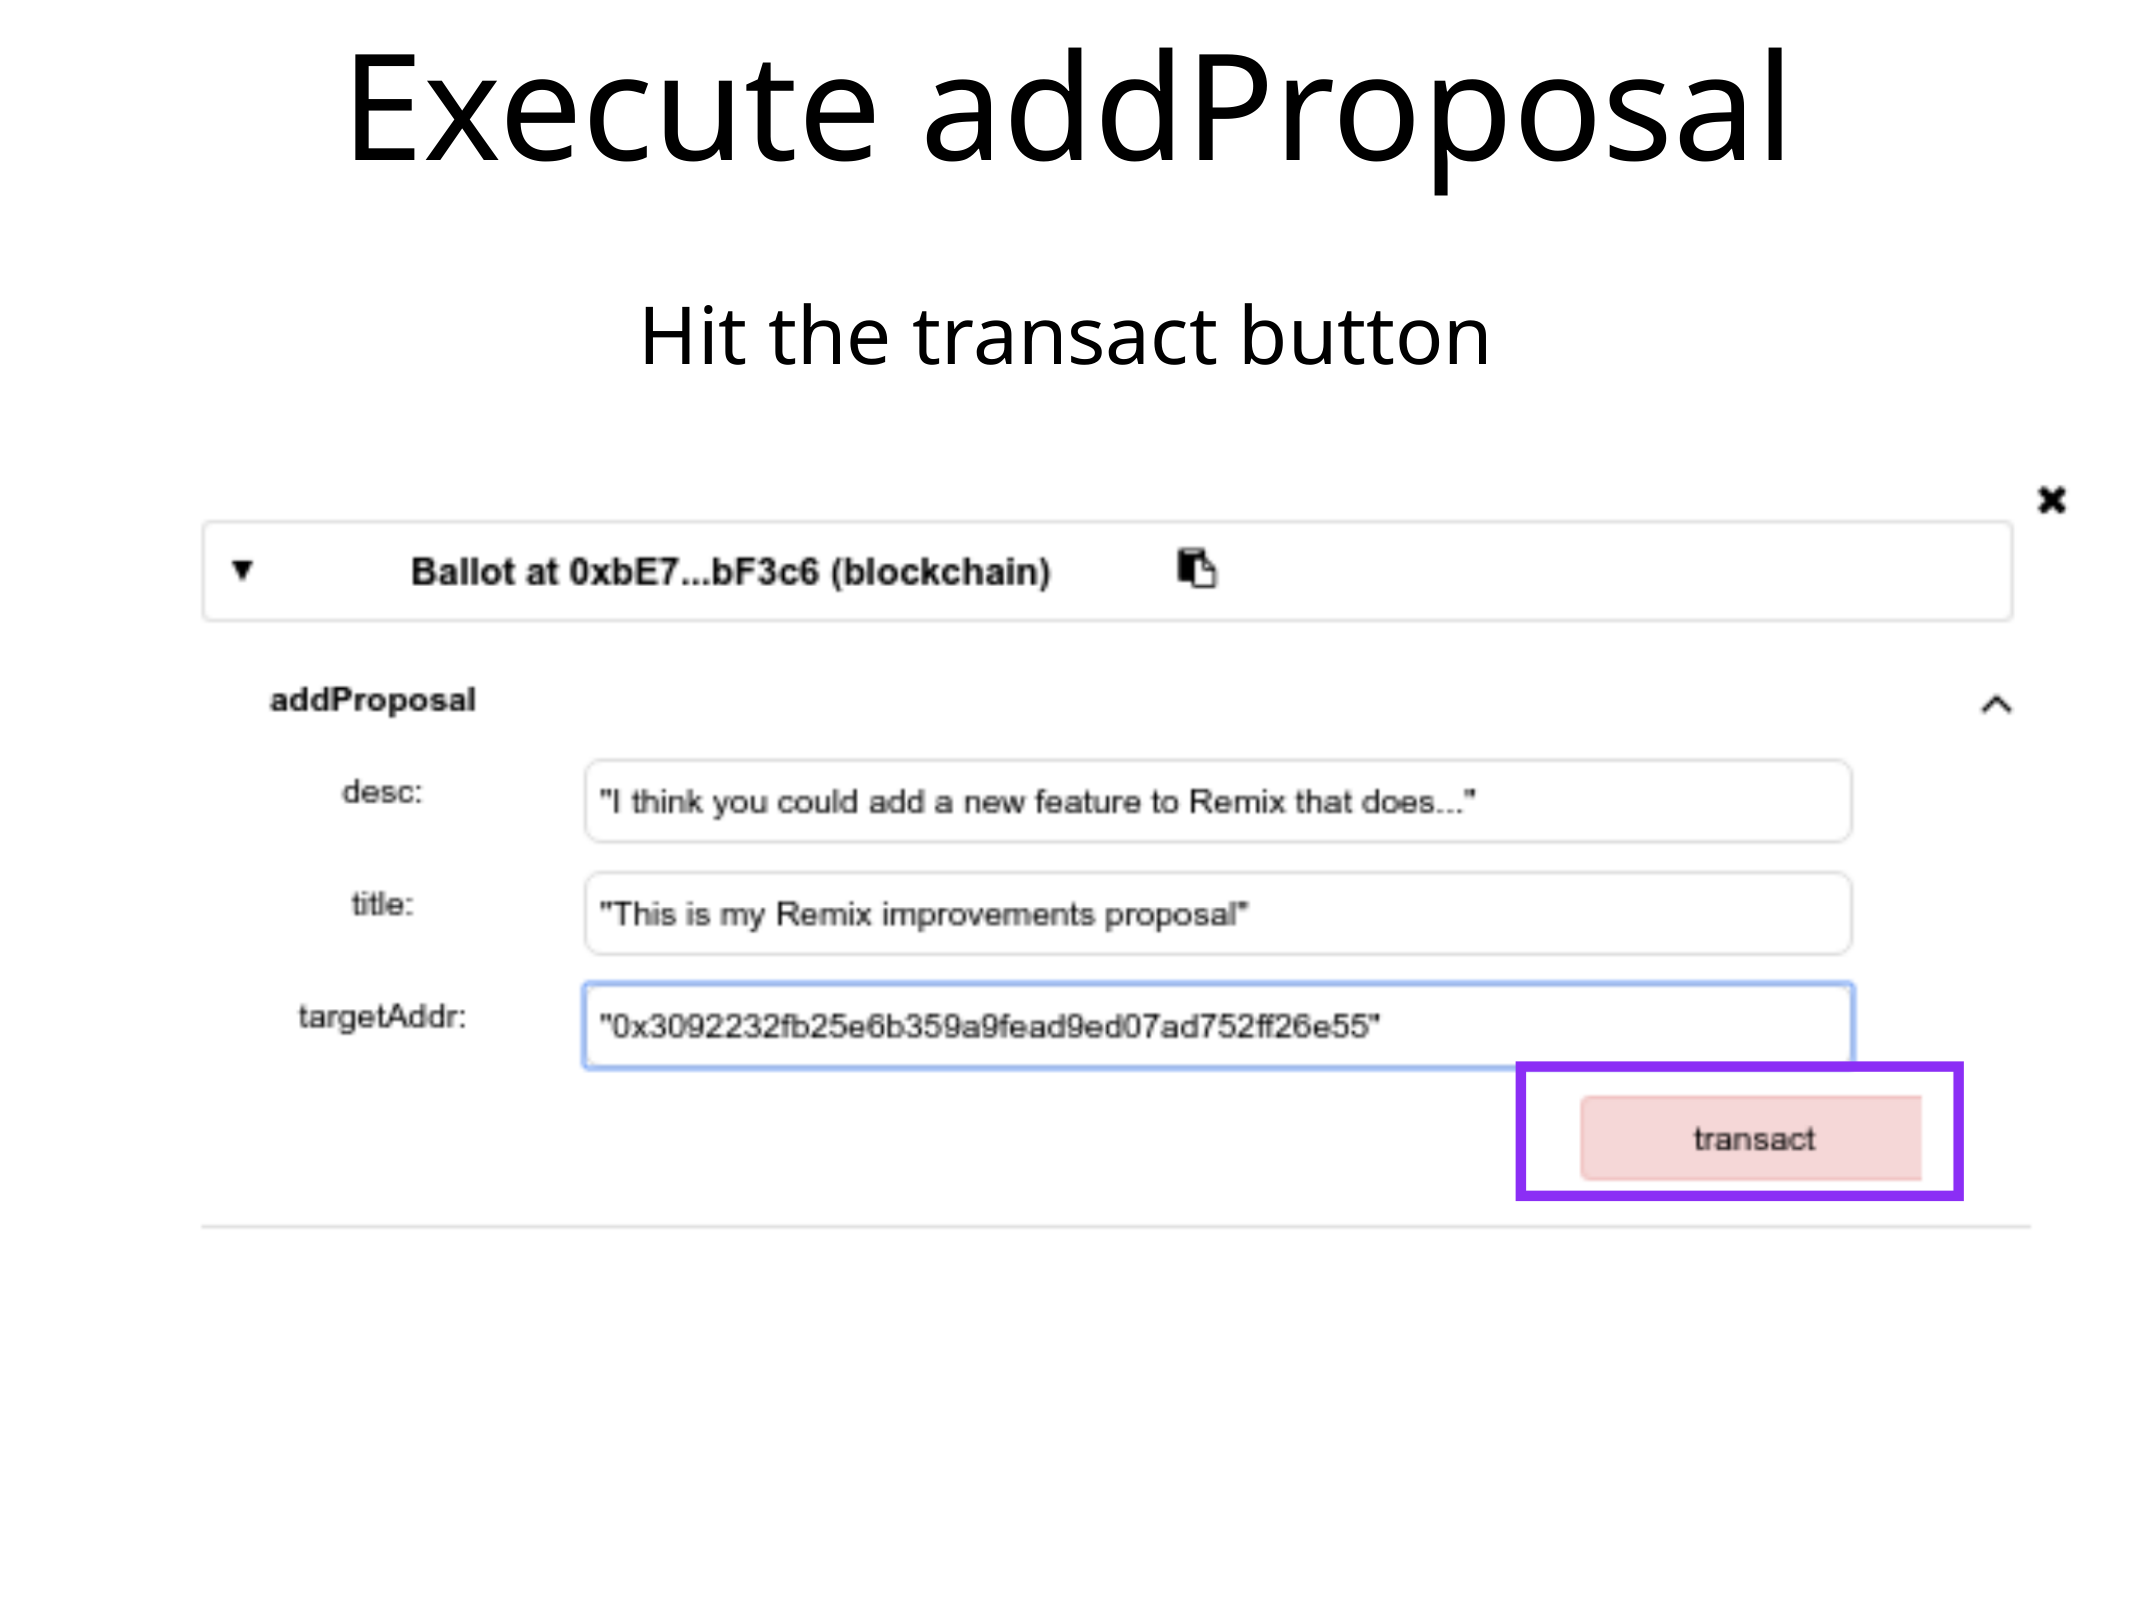

# Execute addProposal
Hit the transact button